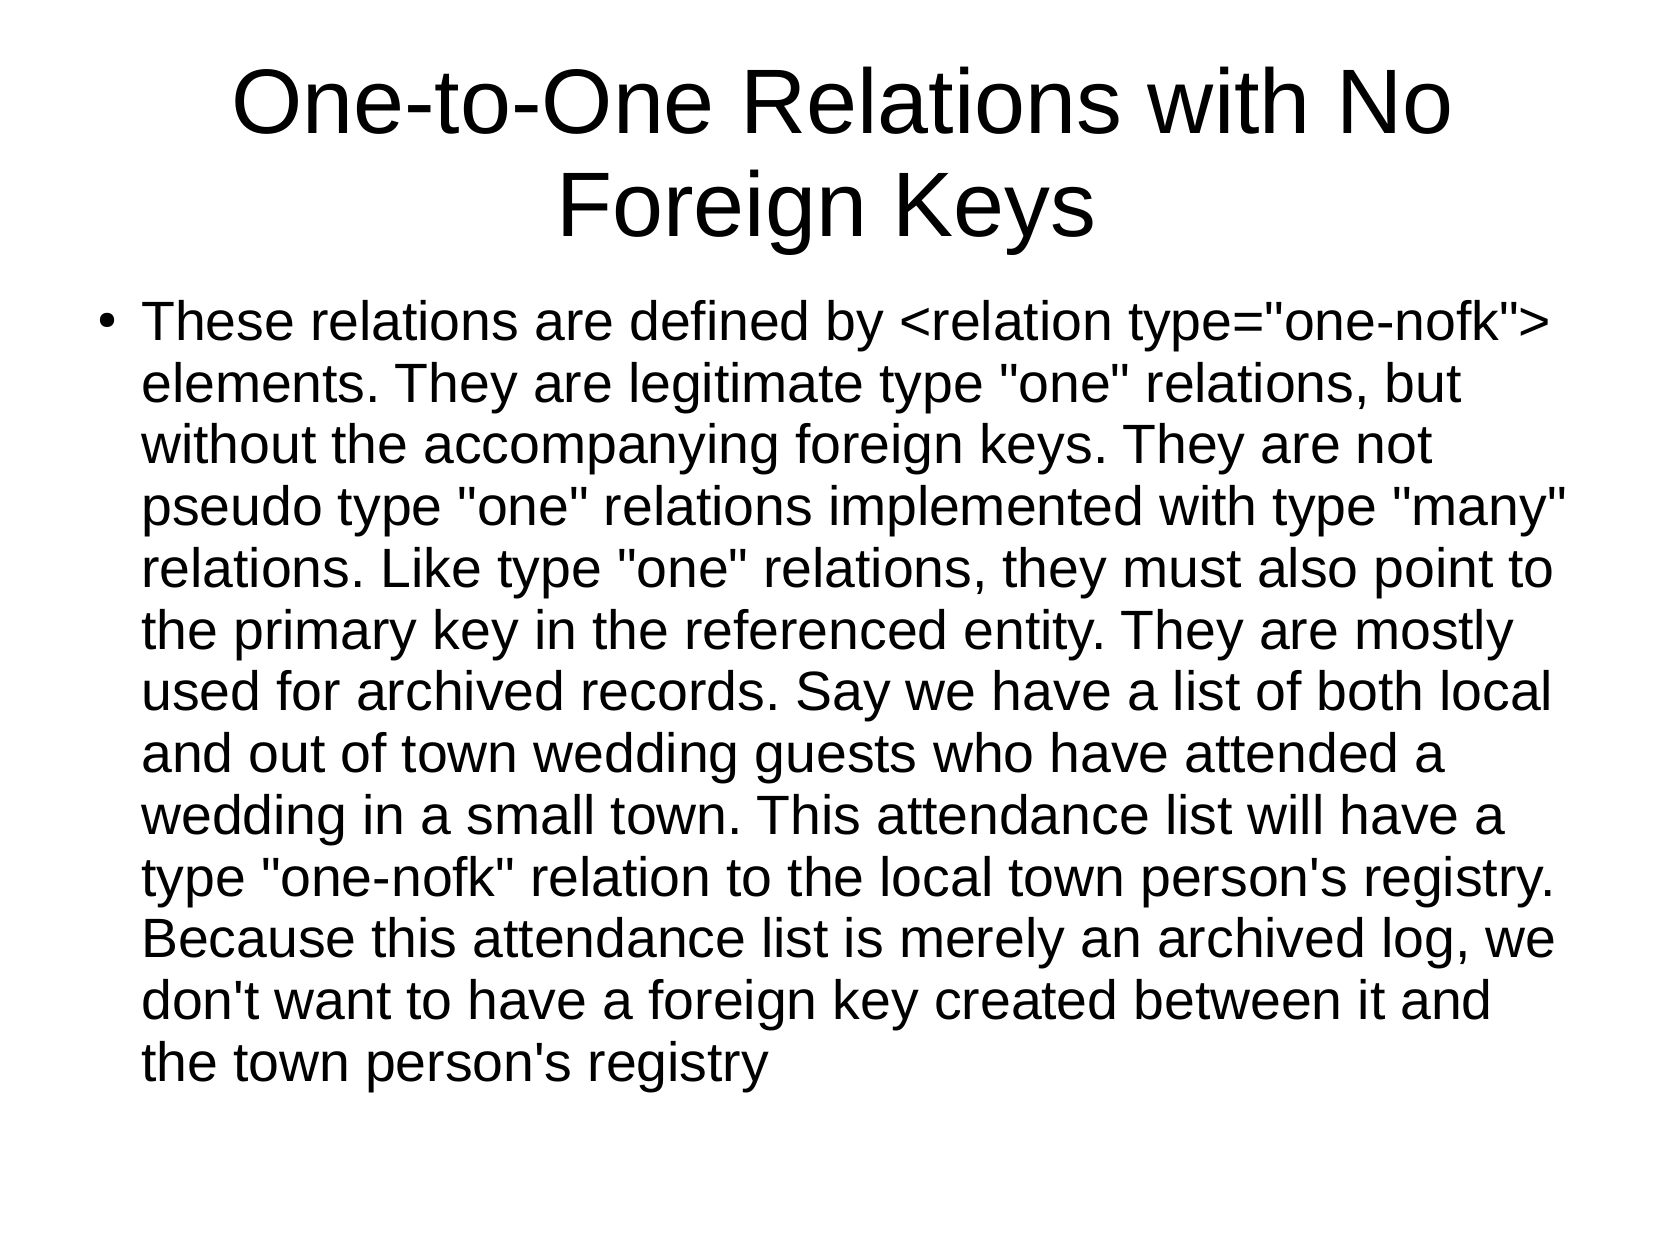

# One-to-One Relations with No Foreign Keys
These relations are defined by <relation type="one-nofk"> elements. They are legitimate type "one" relations, but without the accompanying foreign keys. They are not pseudo type "one" relations implemented with type "many" relations. Like type "one" relations, they must also point to the primary key in the referenced entity. They are mostly used for archived records. Say we have a list of both local and out of town wedding guests who have attended a wedding in a small town. This attendance list will have a type "one-nofk" relation to the local town person's registry. Because this attendance list is merely an archived log, we don't want to have a foreign key created between it and the town person's registry